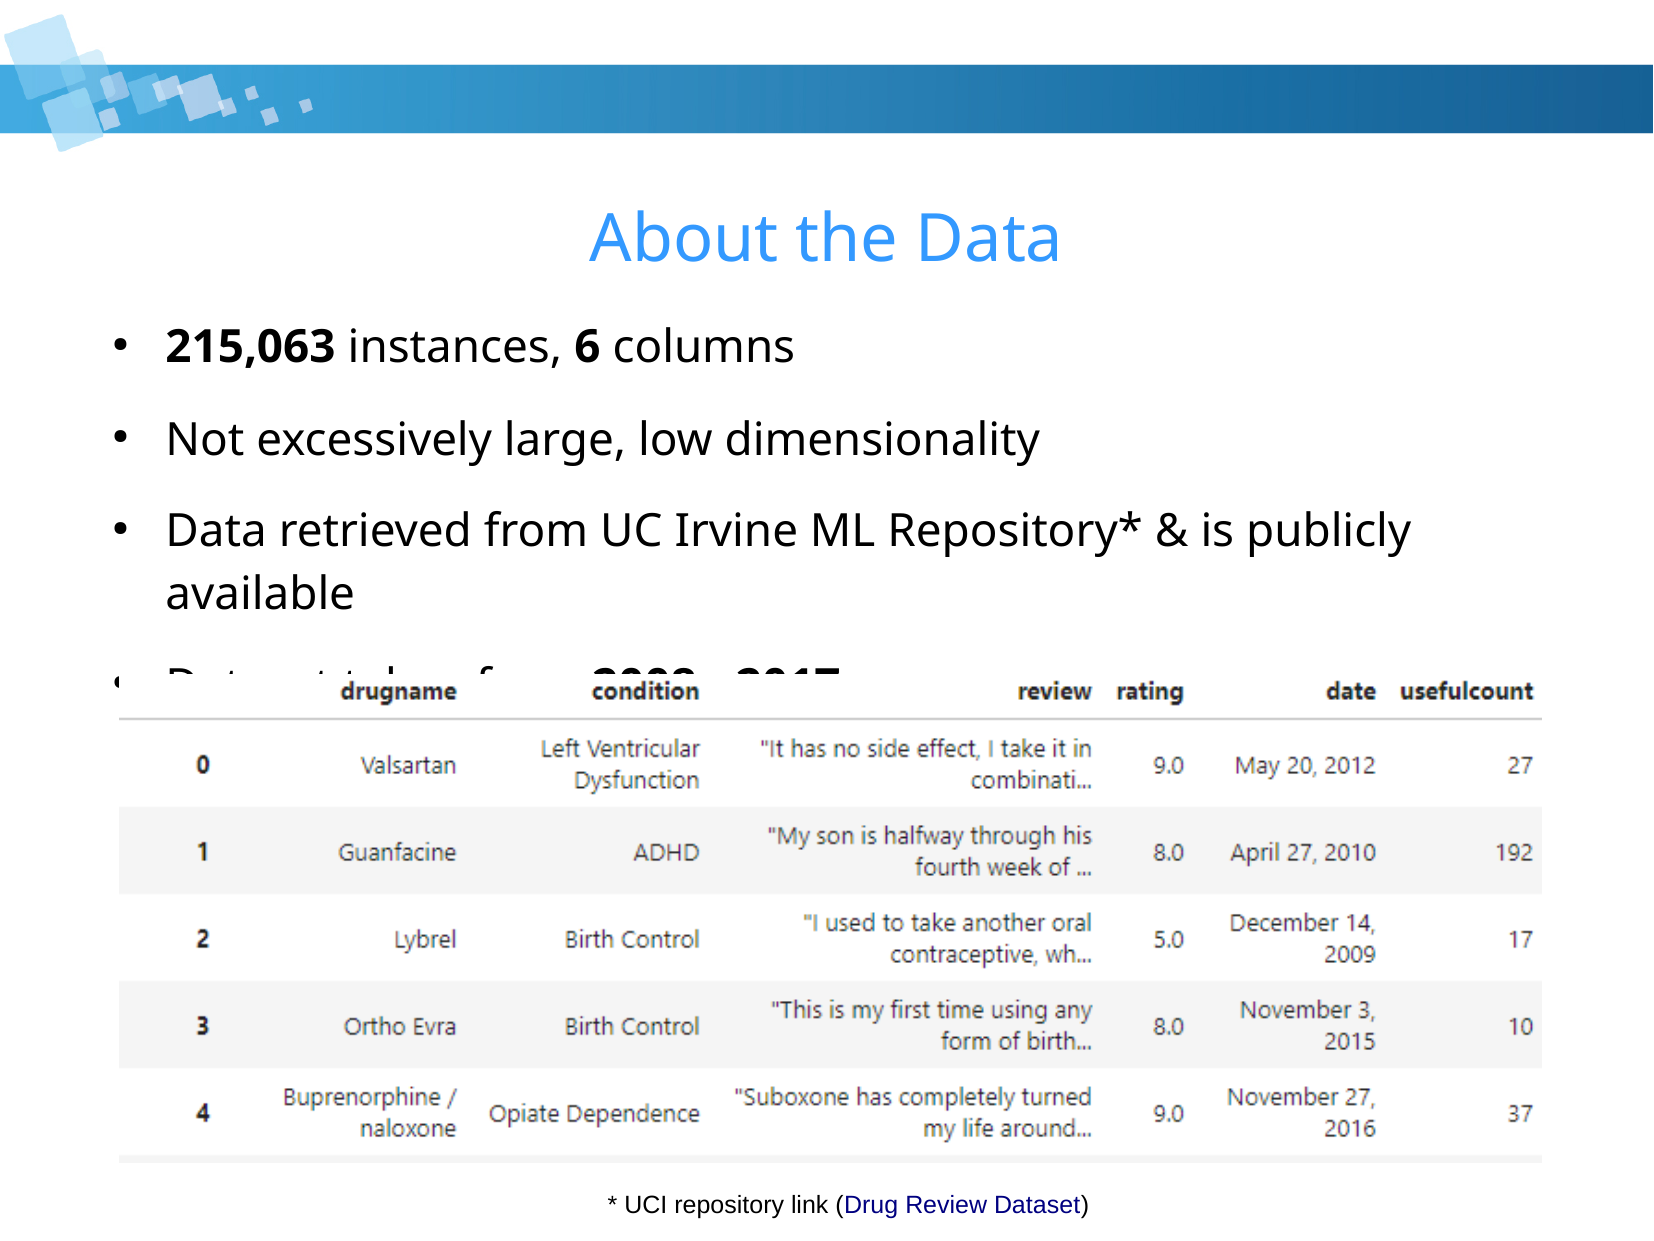

# About the Data
215,063 instances, 6 columns
Not excessively large, low dimensionality
Data retrieved from UC Irvine ML Repository* & is publicly available
Dataset taken from 2008 - 2017
* UCI repository link (Drug Review Dataset)